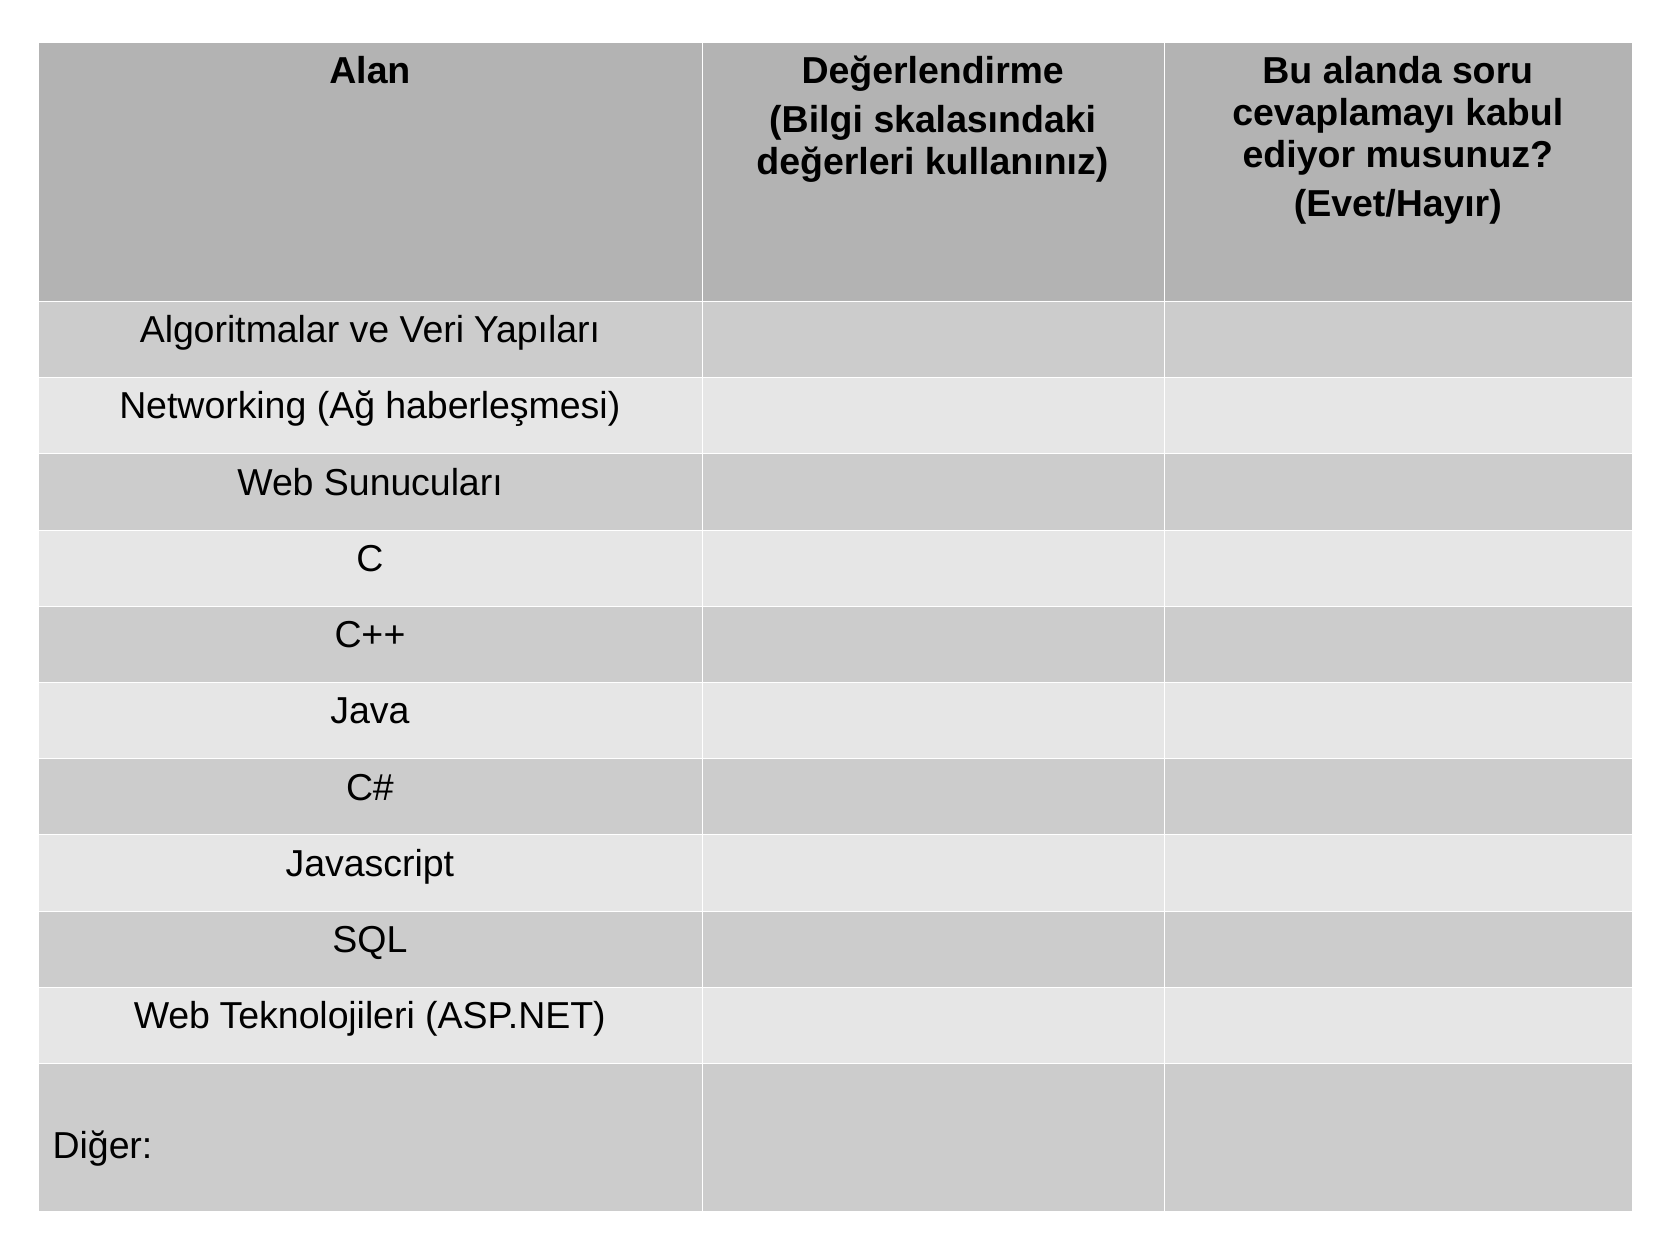

| Alan | Değerlendirme (Bilgi skalasındaki değerleri kullanınız) | Bu alanda soru cevaplamayı kabul ediyor musunuz? (Evet/Hayır) |
| --- | --- | --- |
| Algoritmalar ve Veri Yapıları | | |
| Networking (Ağ haberleşmesi) | | |
| Web Sunucuları | | |
| C | | |
| C++ | | |
| Java | | |
| C# | | |
| Javascript | | |
| SQL | | |
| Web Teknolojileri (ASP.NET) | | |
| Diğer: | | |